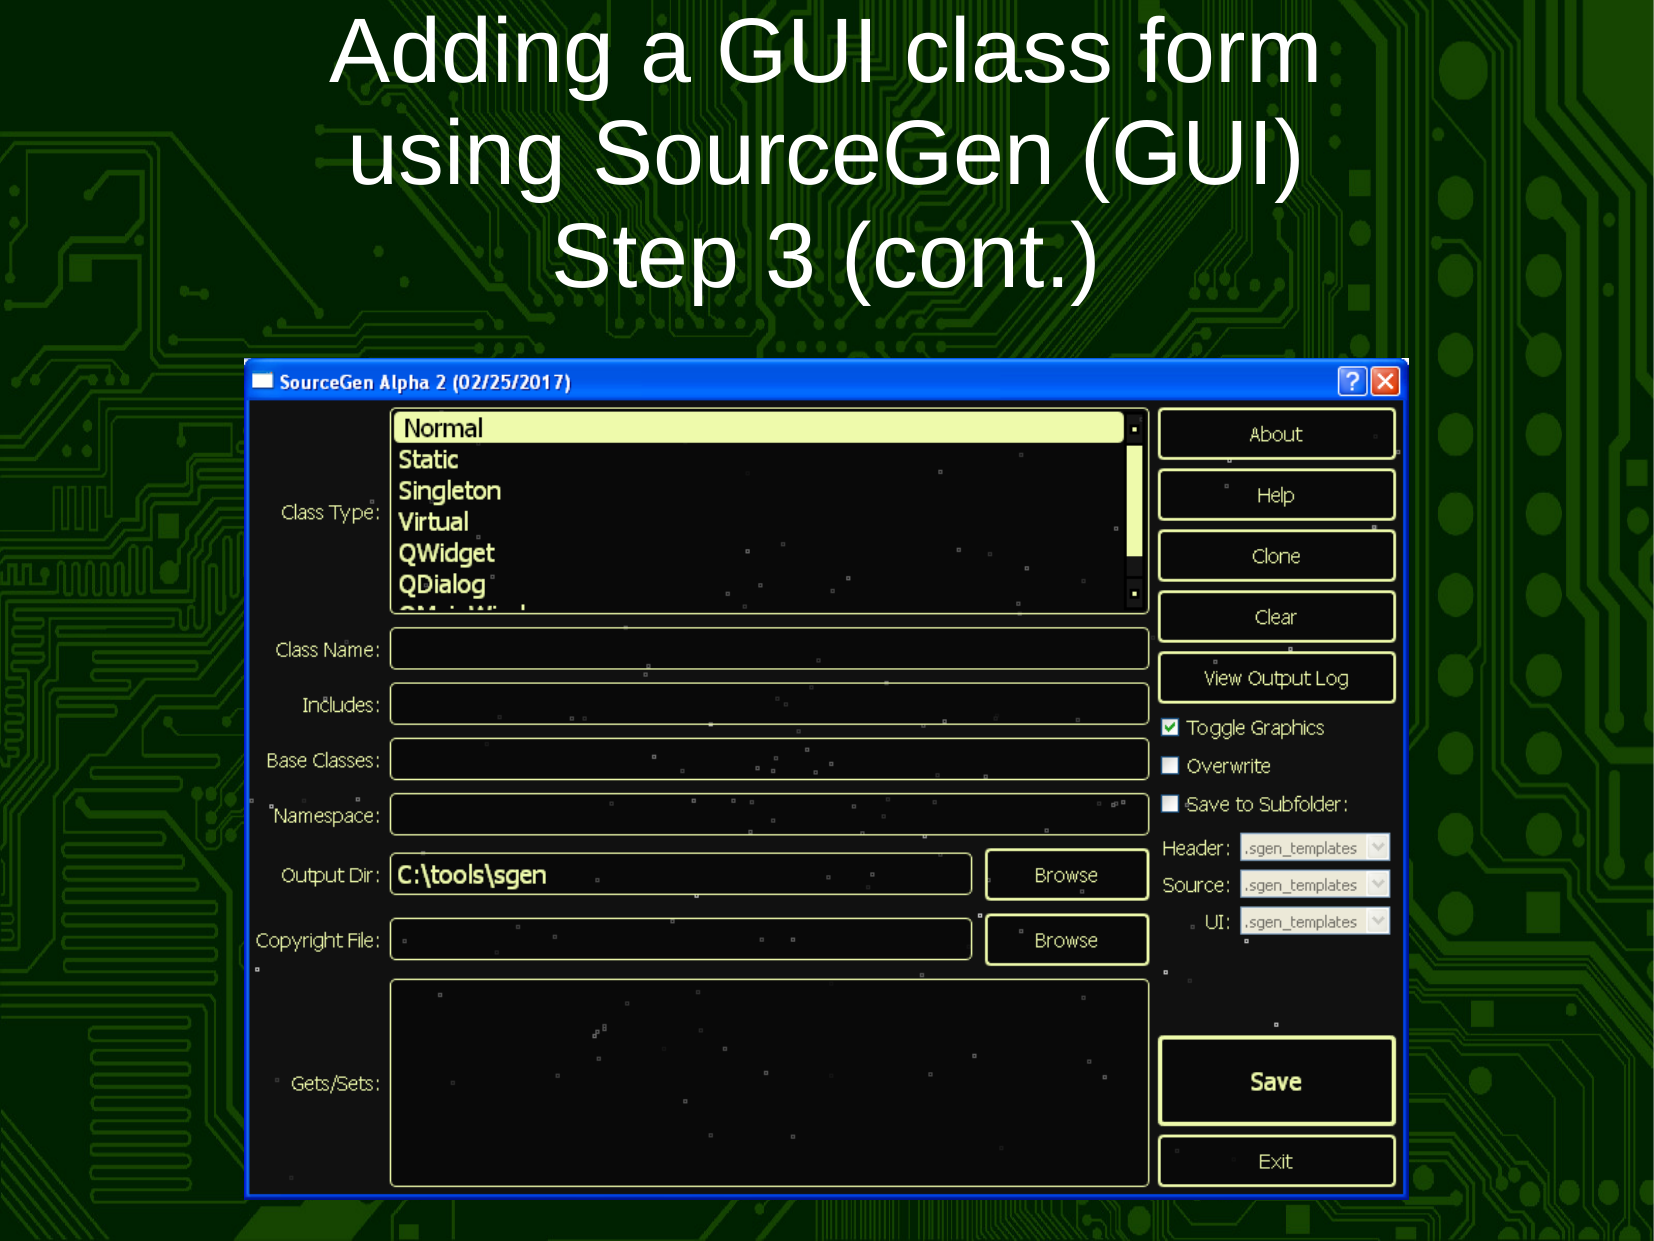

# Adding a GUI class form using SourceGen (GUI) Step 3 (cont.)